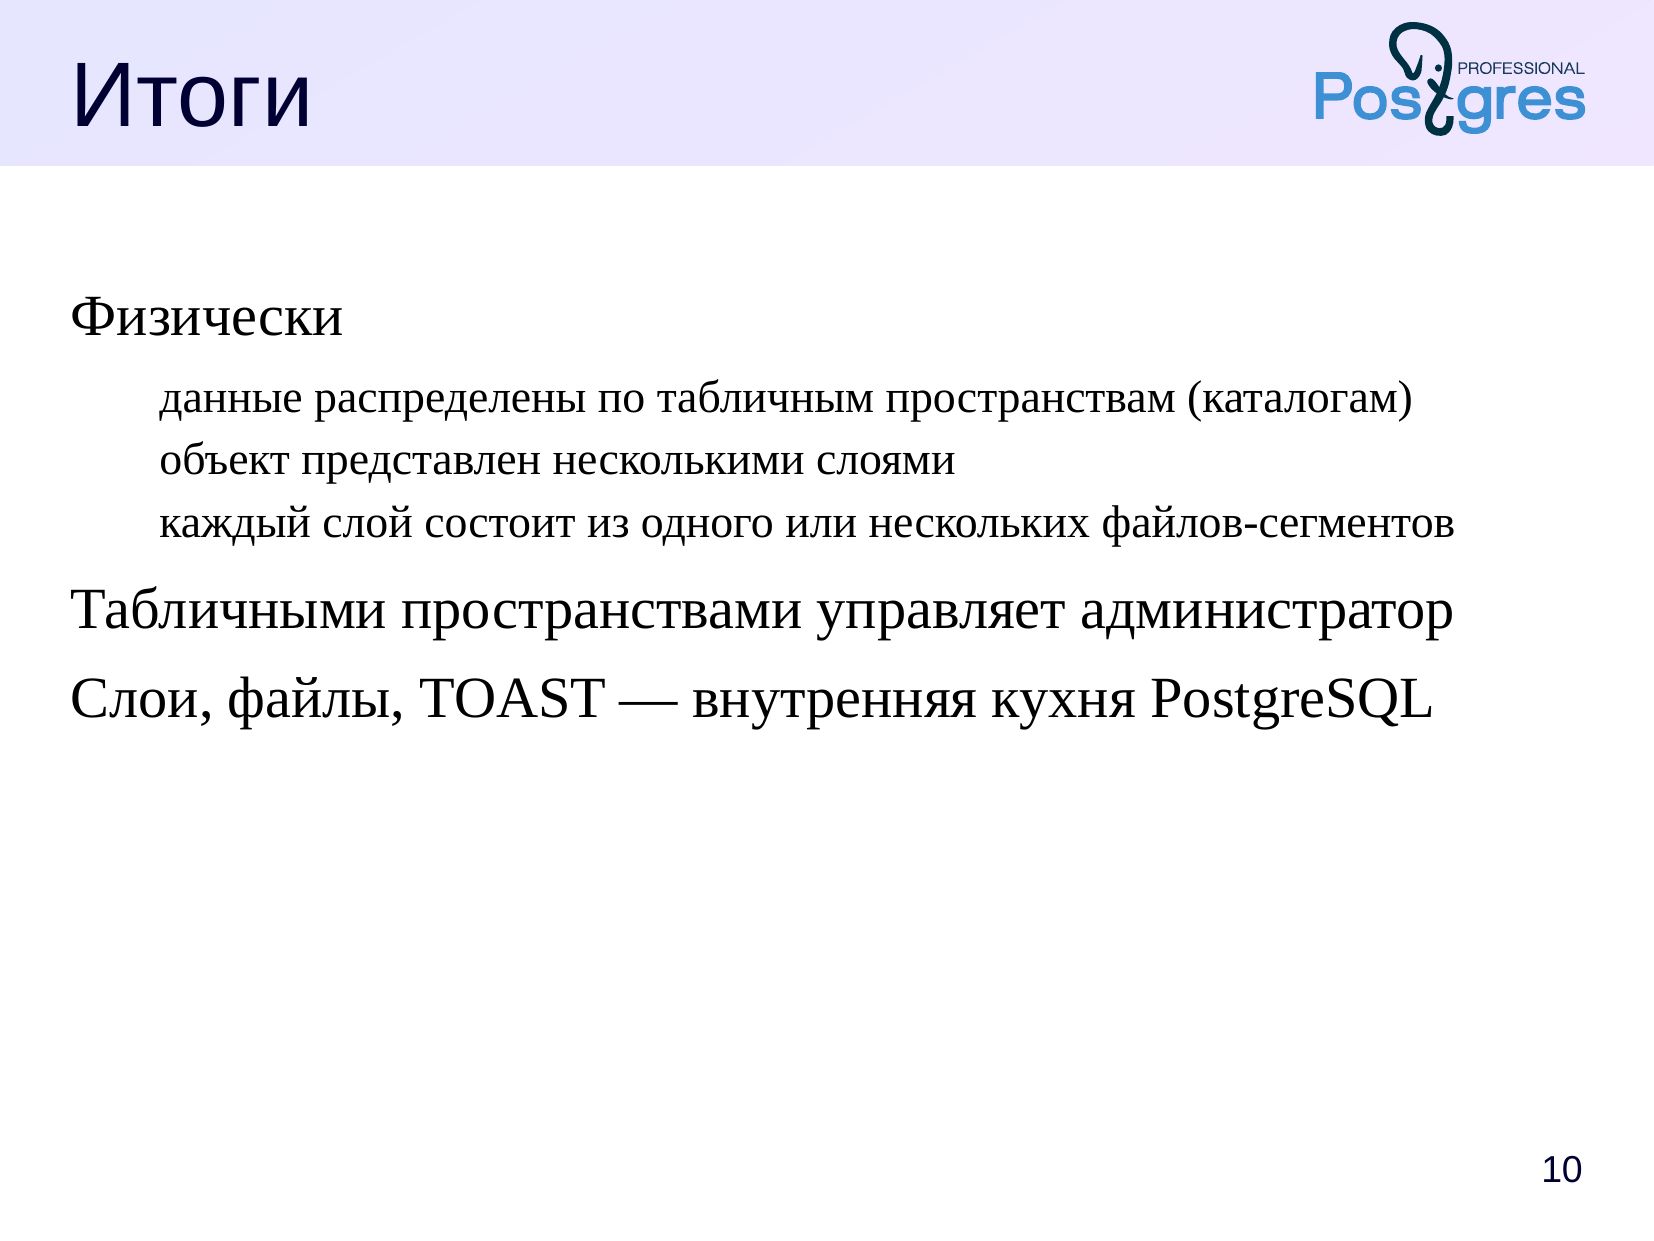

# Итоги
Физически
данные распределены по табличным пространствам (каталогам)
объект представлен несколькими слоями
каждый слой состоит из одного или нескольких файлов-сегментов
Табличными пространствами управляет администратор
Слои, файлы, TOAST — внутренняя кухня PostgreSQL